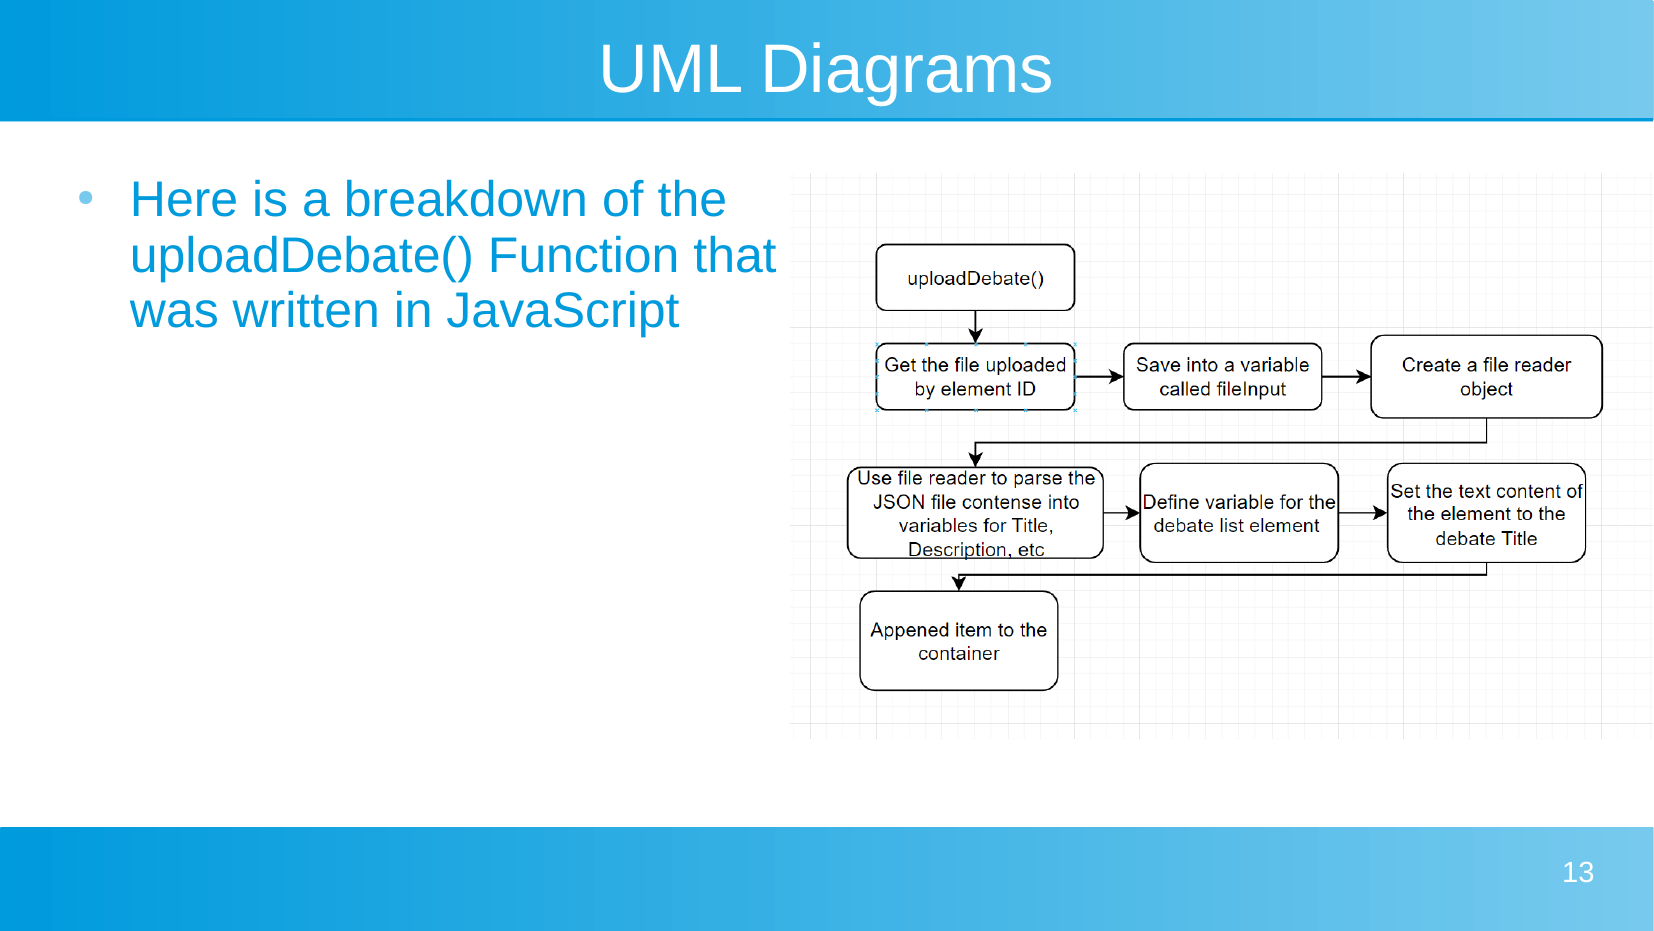

# UML Diagrams
Here is a breakdown of the uploadDebate() Function that was written in JavaScript
13